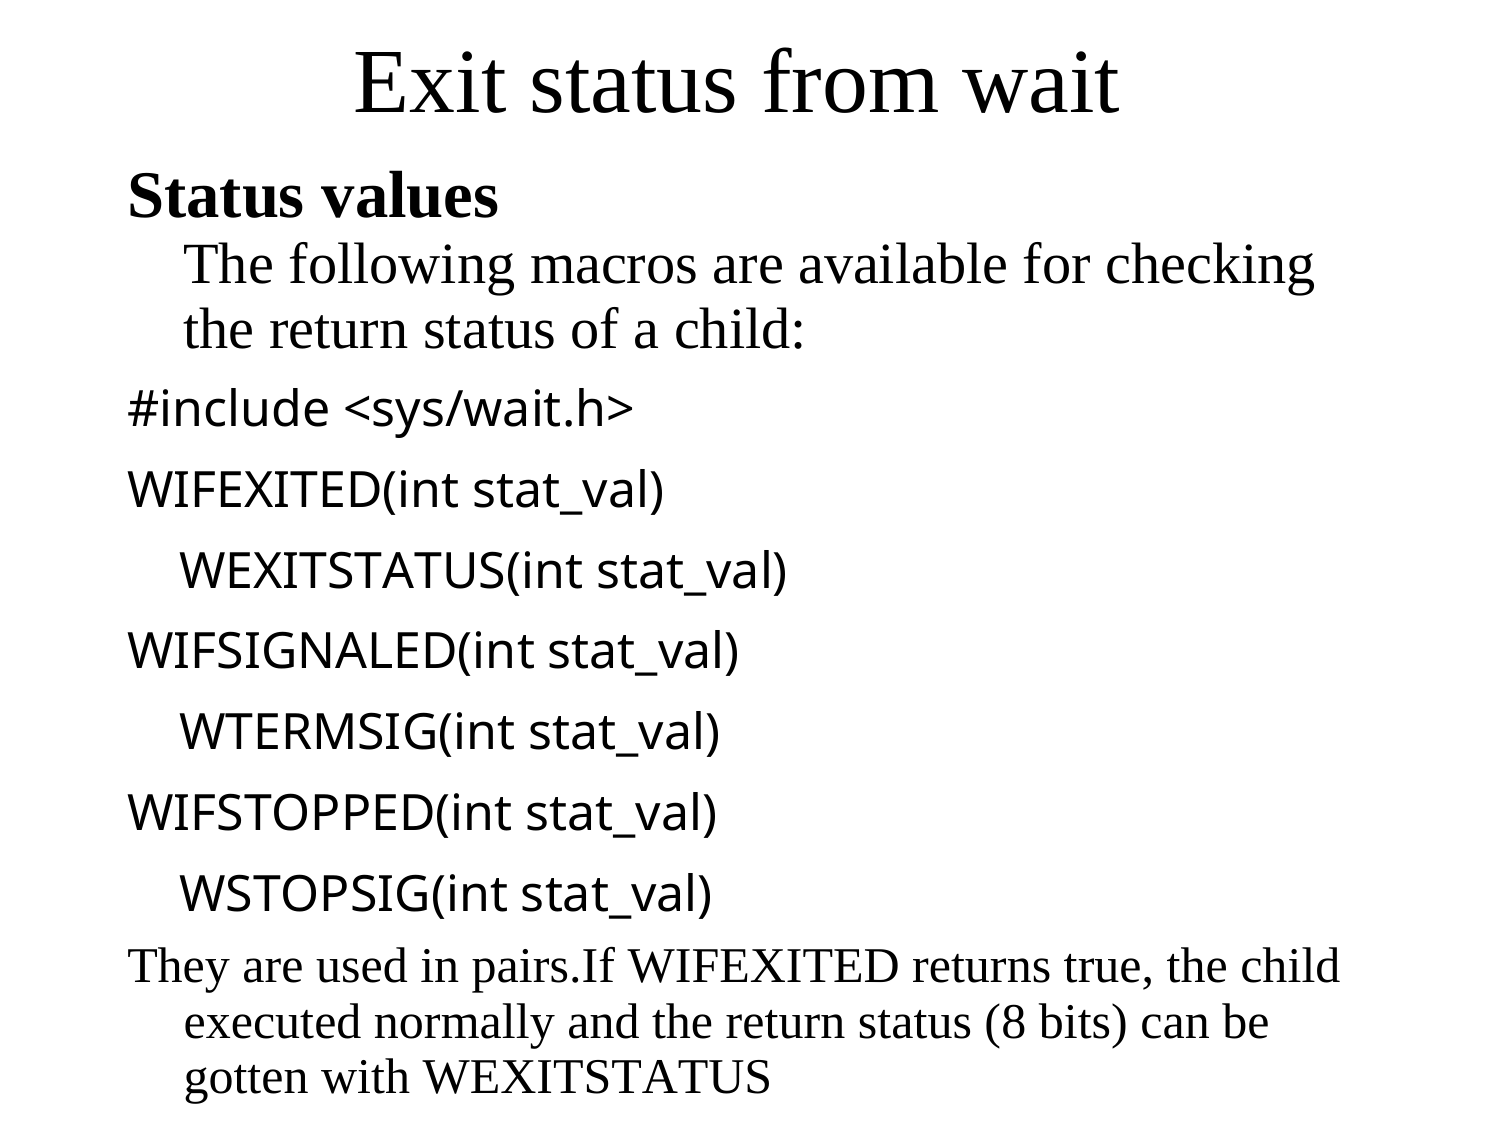

# Exit status from wait
Status values
The following macros are available for checking the return status of a child:
#include <sys/wait.h>
WIFEXITED(int stat_val)
 WEXITSTATUS(int stat_val)
WIFSIGNALED(int stat_val)
 WTERMSIG(int stat_val)
WIFSTOPPED(int stat_val)
 WSTOPSIG(int stat_val)
They are used in pairs.If WIFEXITED returns true, the child executed normally and the return status (8 bits) can be gotten with WEXITSTATUS